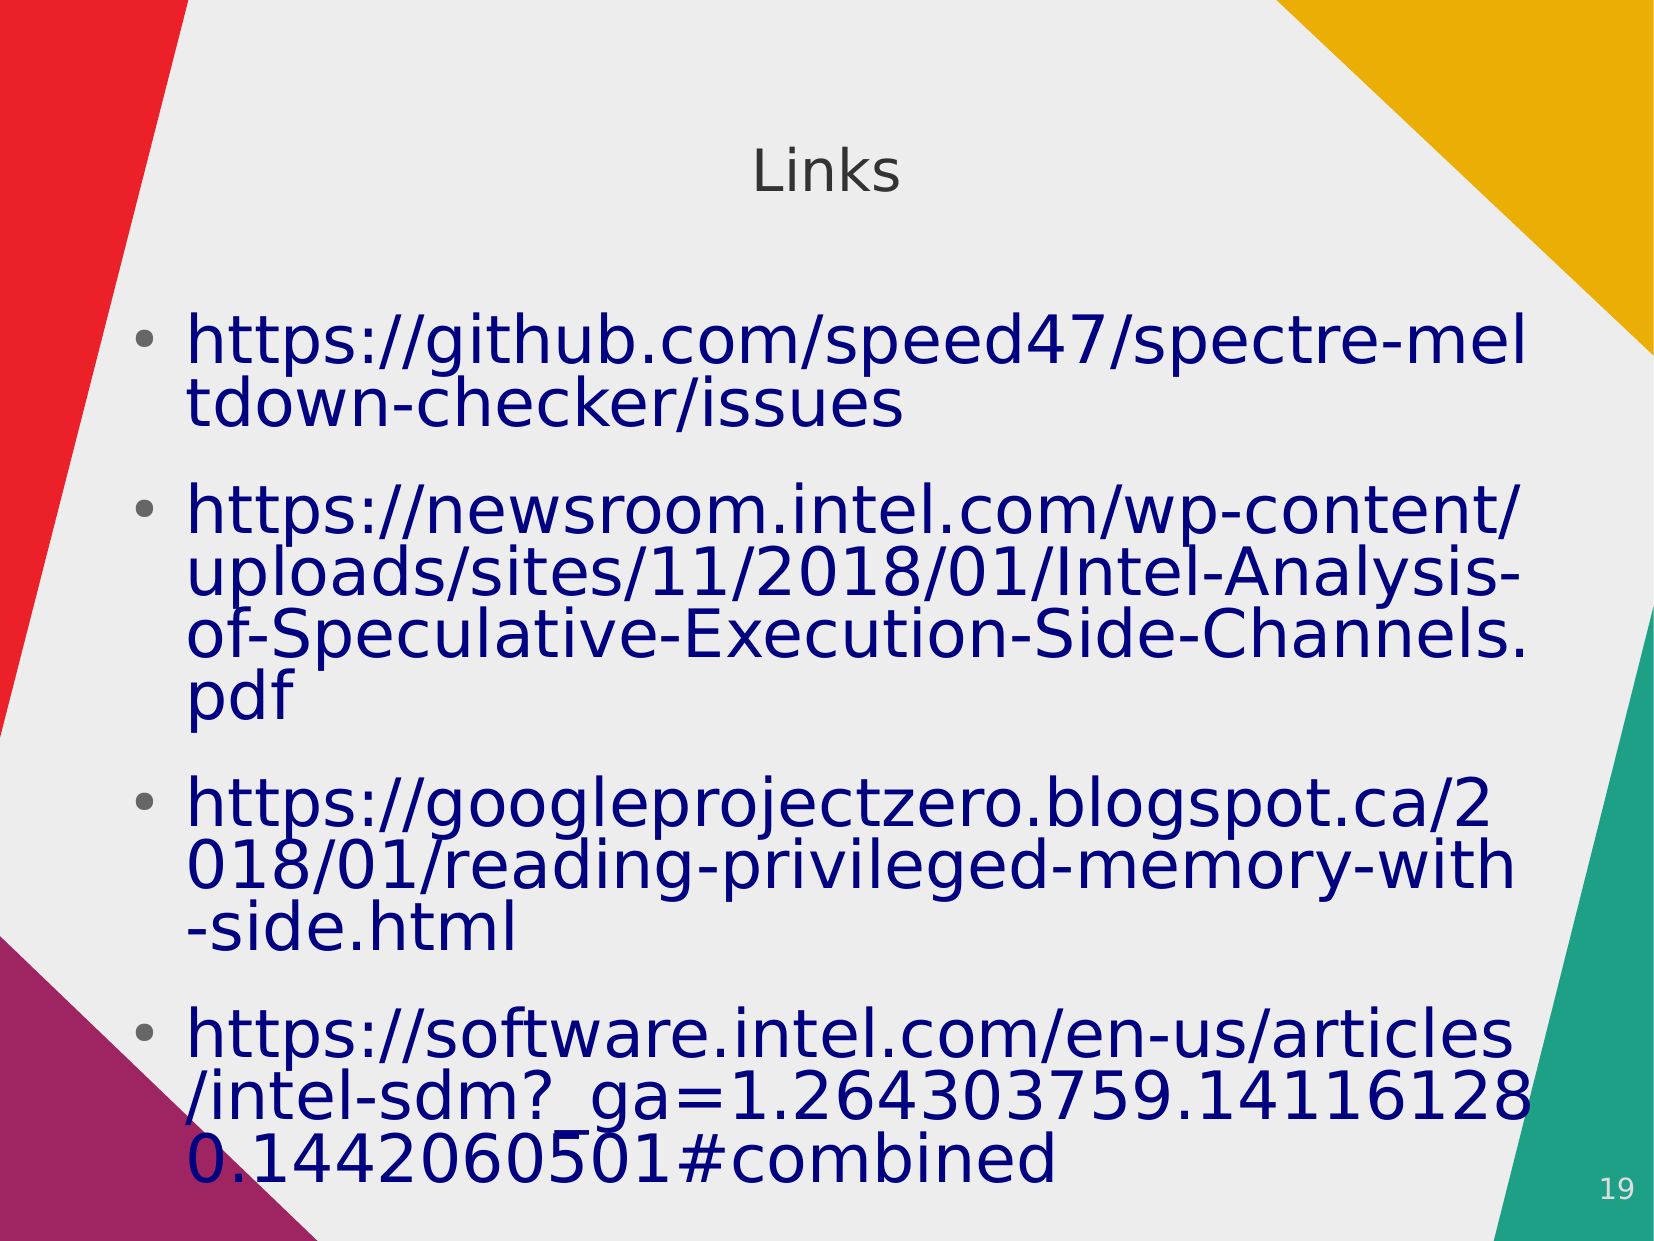

# Links
https://github.com/speed47/spectre-meltdown-checker/issues
https://newsroom.intel.com/wp-content/uploads/sites/11/2018/01/Intel-Analysis-of-Speculative-Execution-Side-Channels.pdf
https://googleprojectzero.blogspot.ca/2018/01/reading-privileged-memory-with-side.html
https://software.intel.com/en-us/articles/intel-sdm?_ga=1.264303759.141161280.1442060501#combined
19